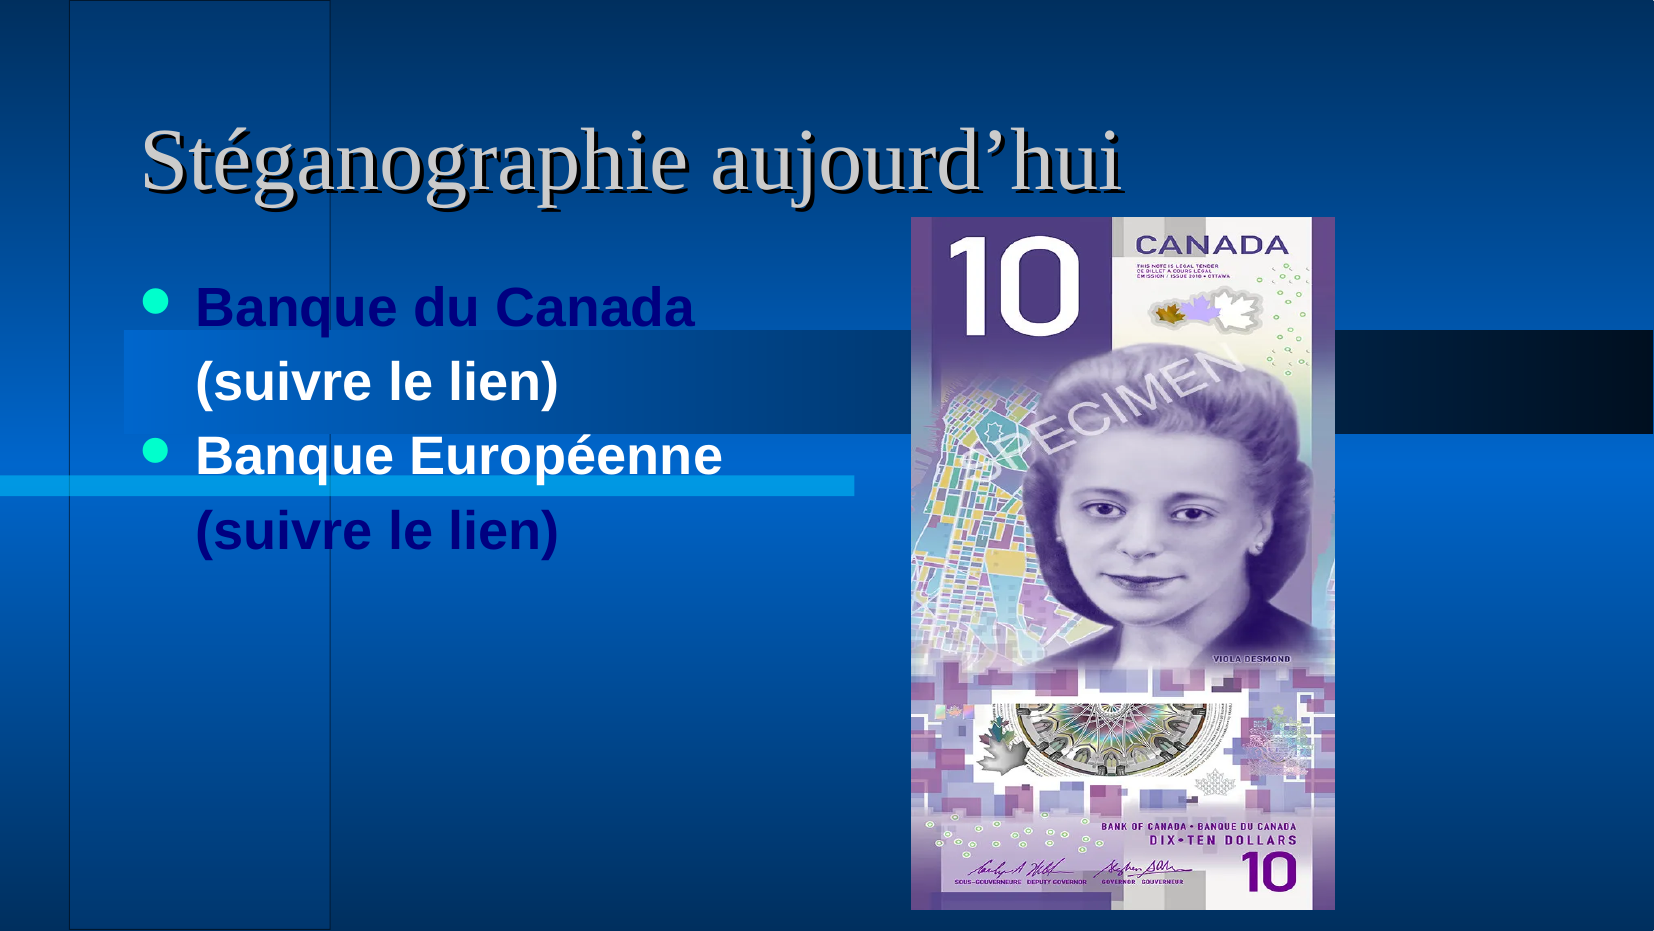

# Stéganographie aujourd’hui
Banque du Canada
(suivre le lien)
Banque Européenne
(suivre le lien)